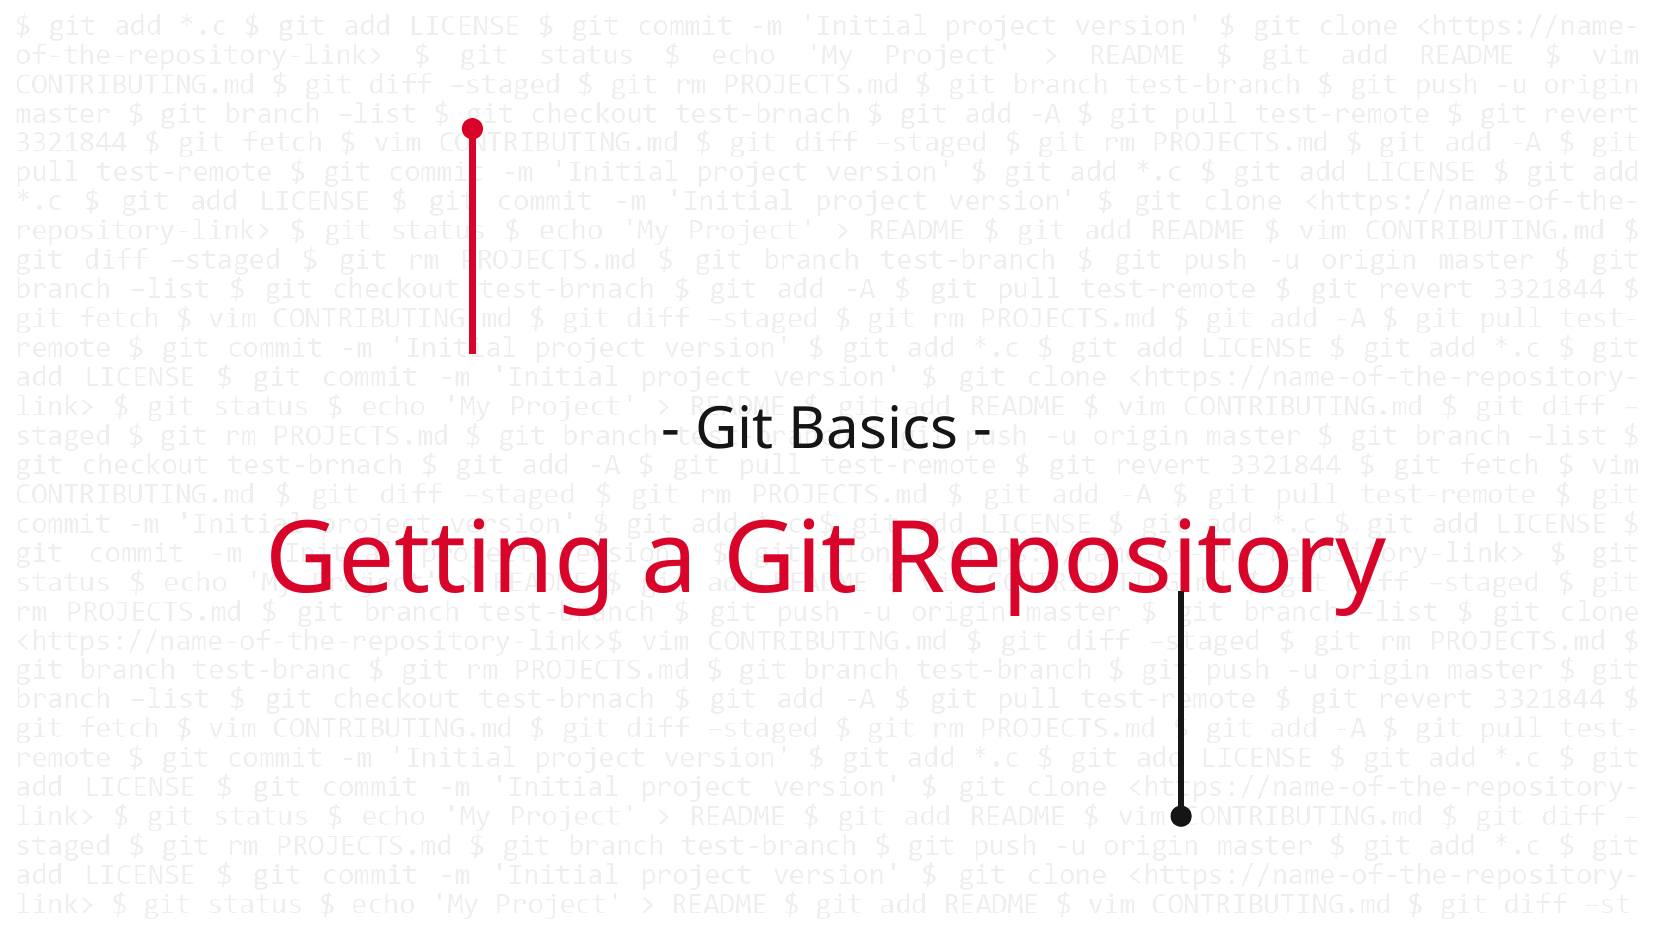

- Git Basics -
Getting a Git Repository